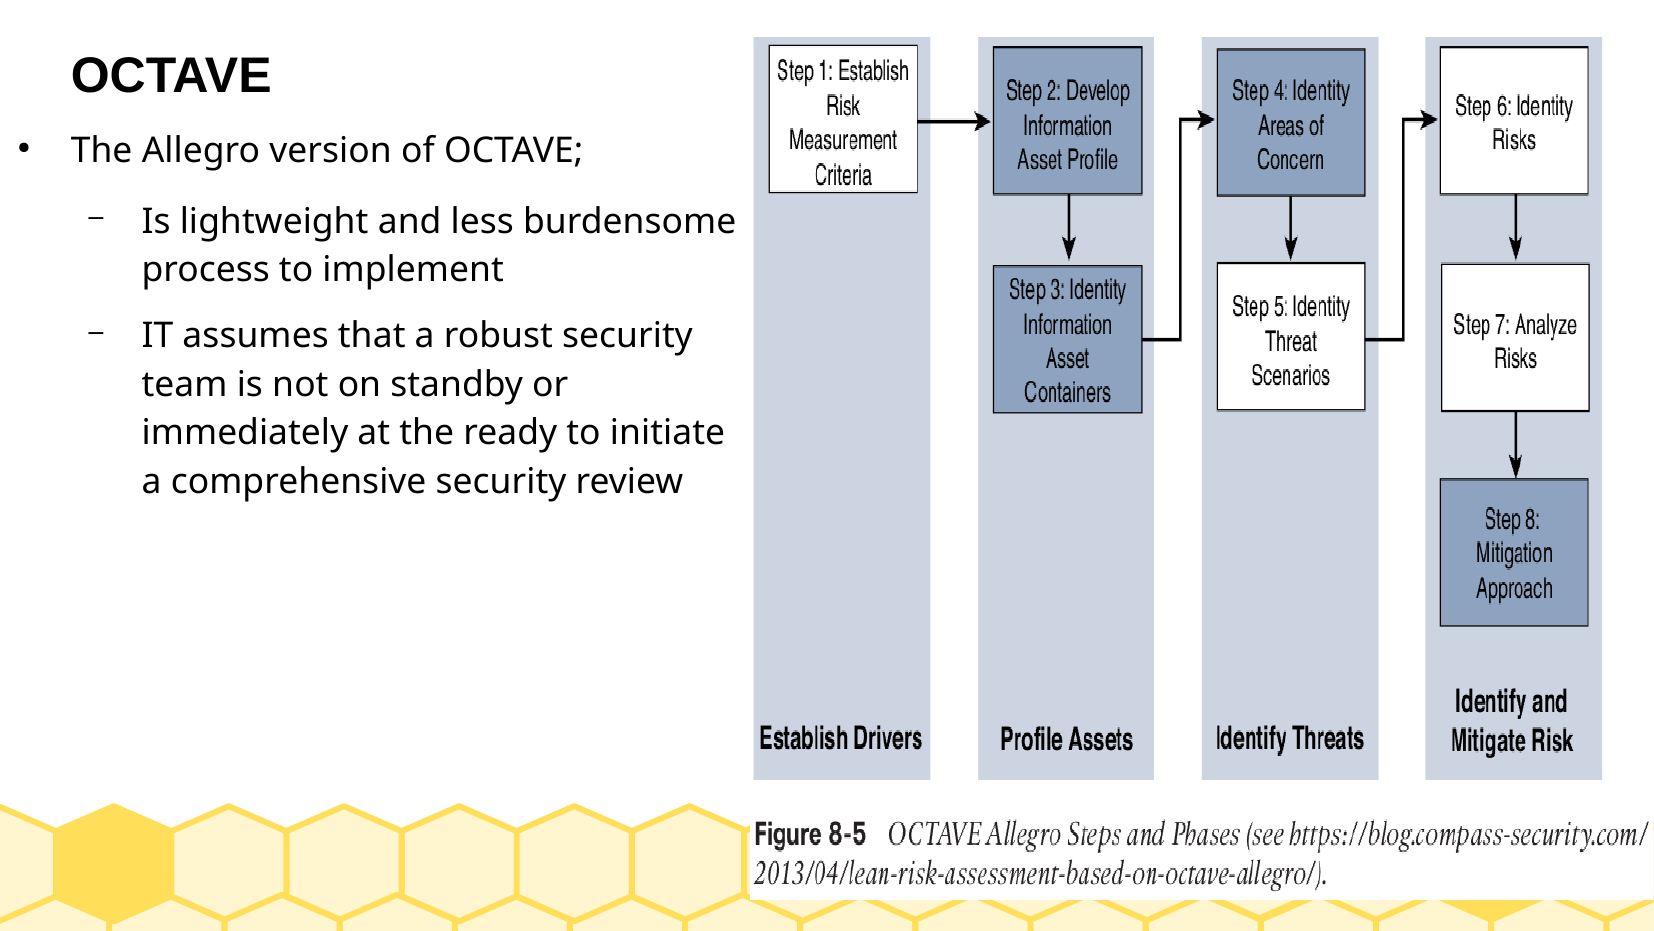

# OCTAVE
The Allegro version of OCTAVE;
Is lightweight and less burdensome process to implement
IT assumes that a robust security team is not on standby or immediately at the ready to initiate a comprehensive security review